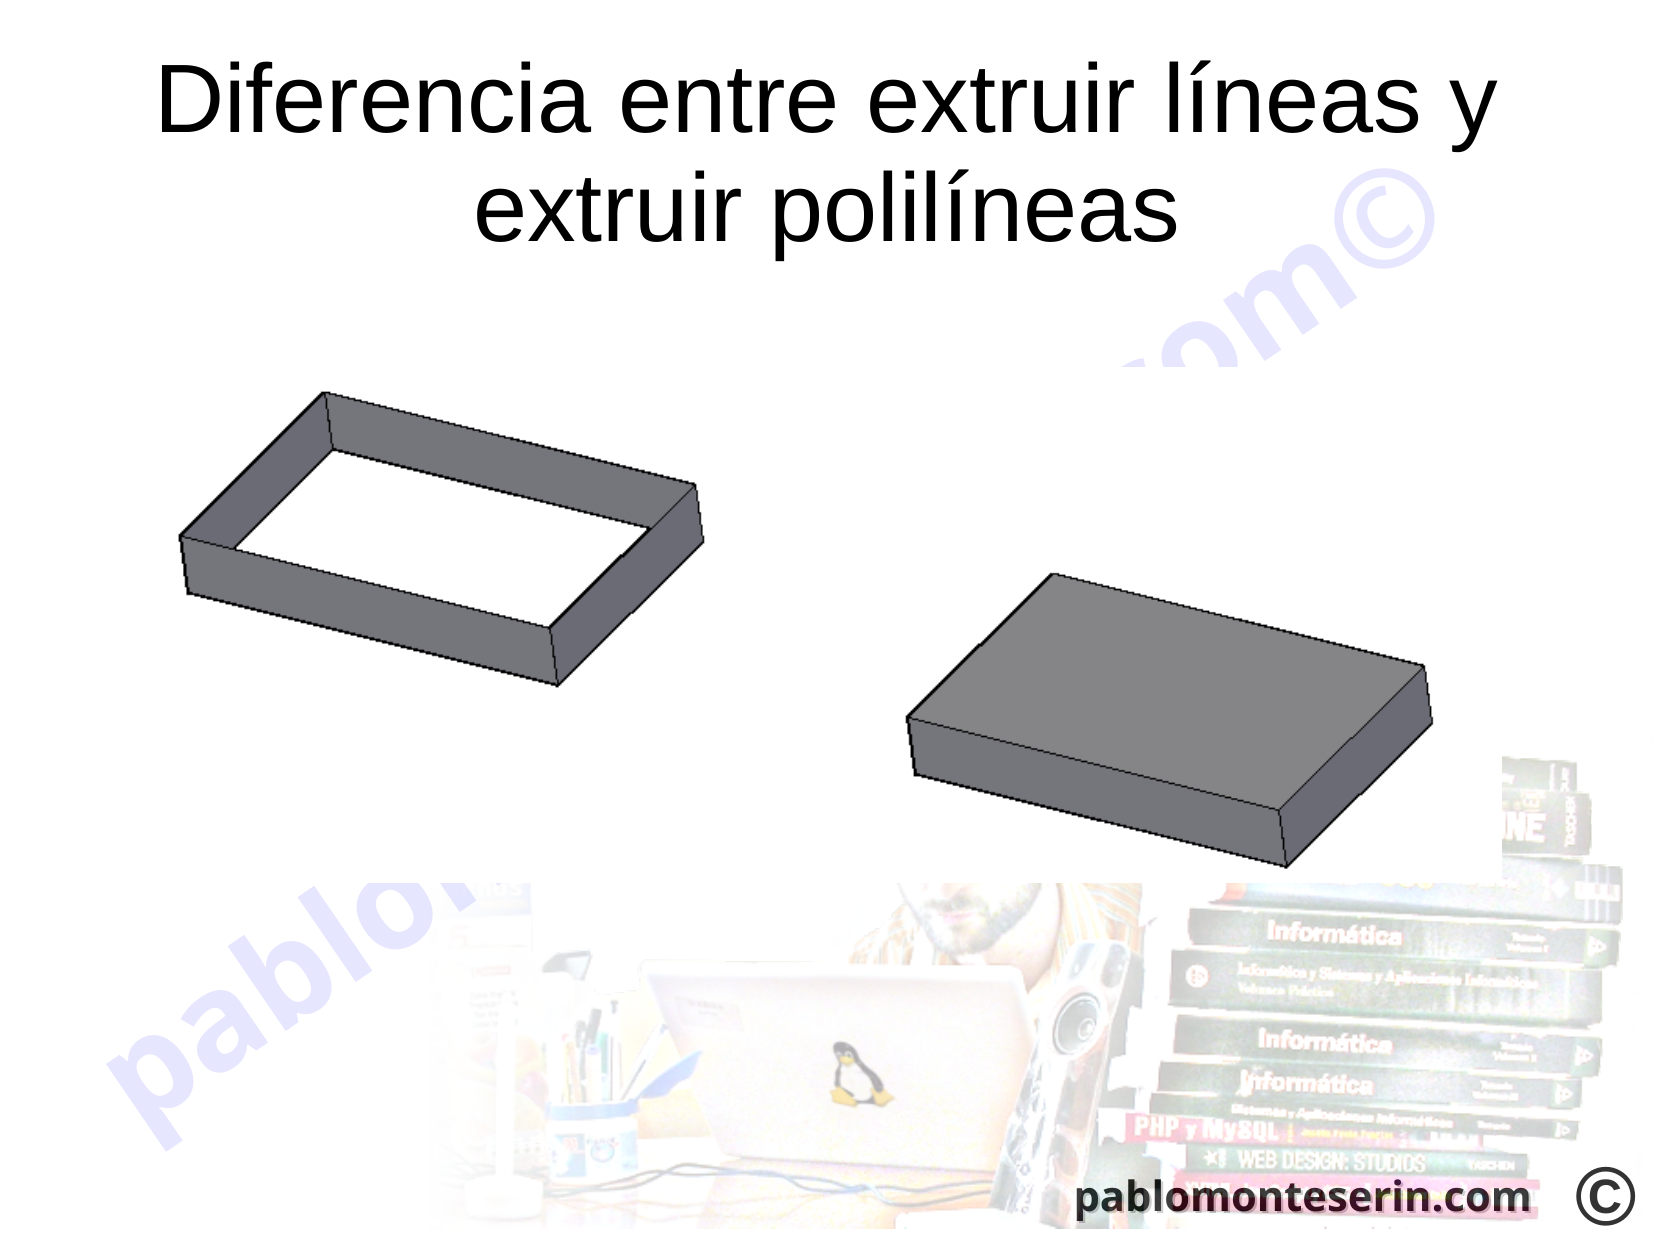

# Diferencia entre extruir líneas y extruir polilíneas